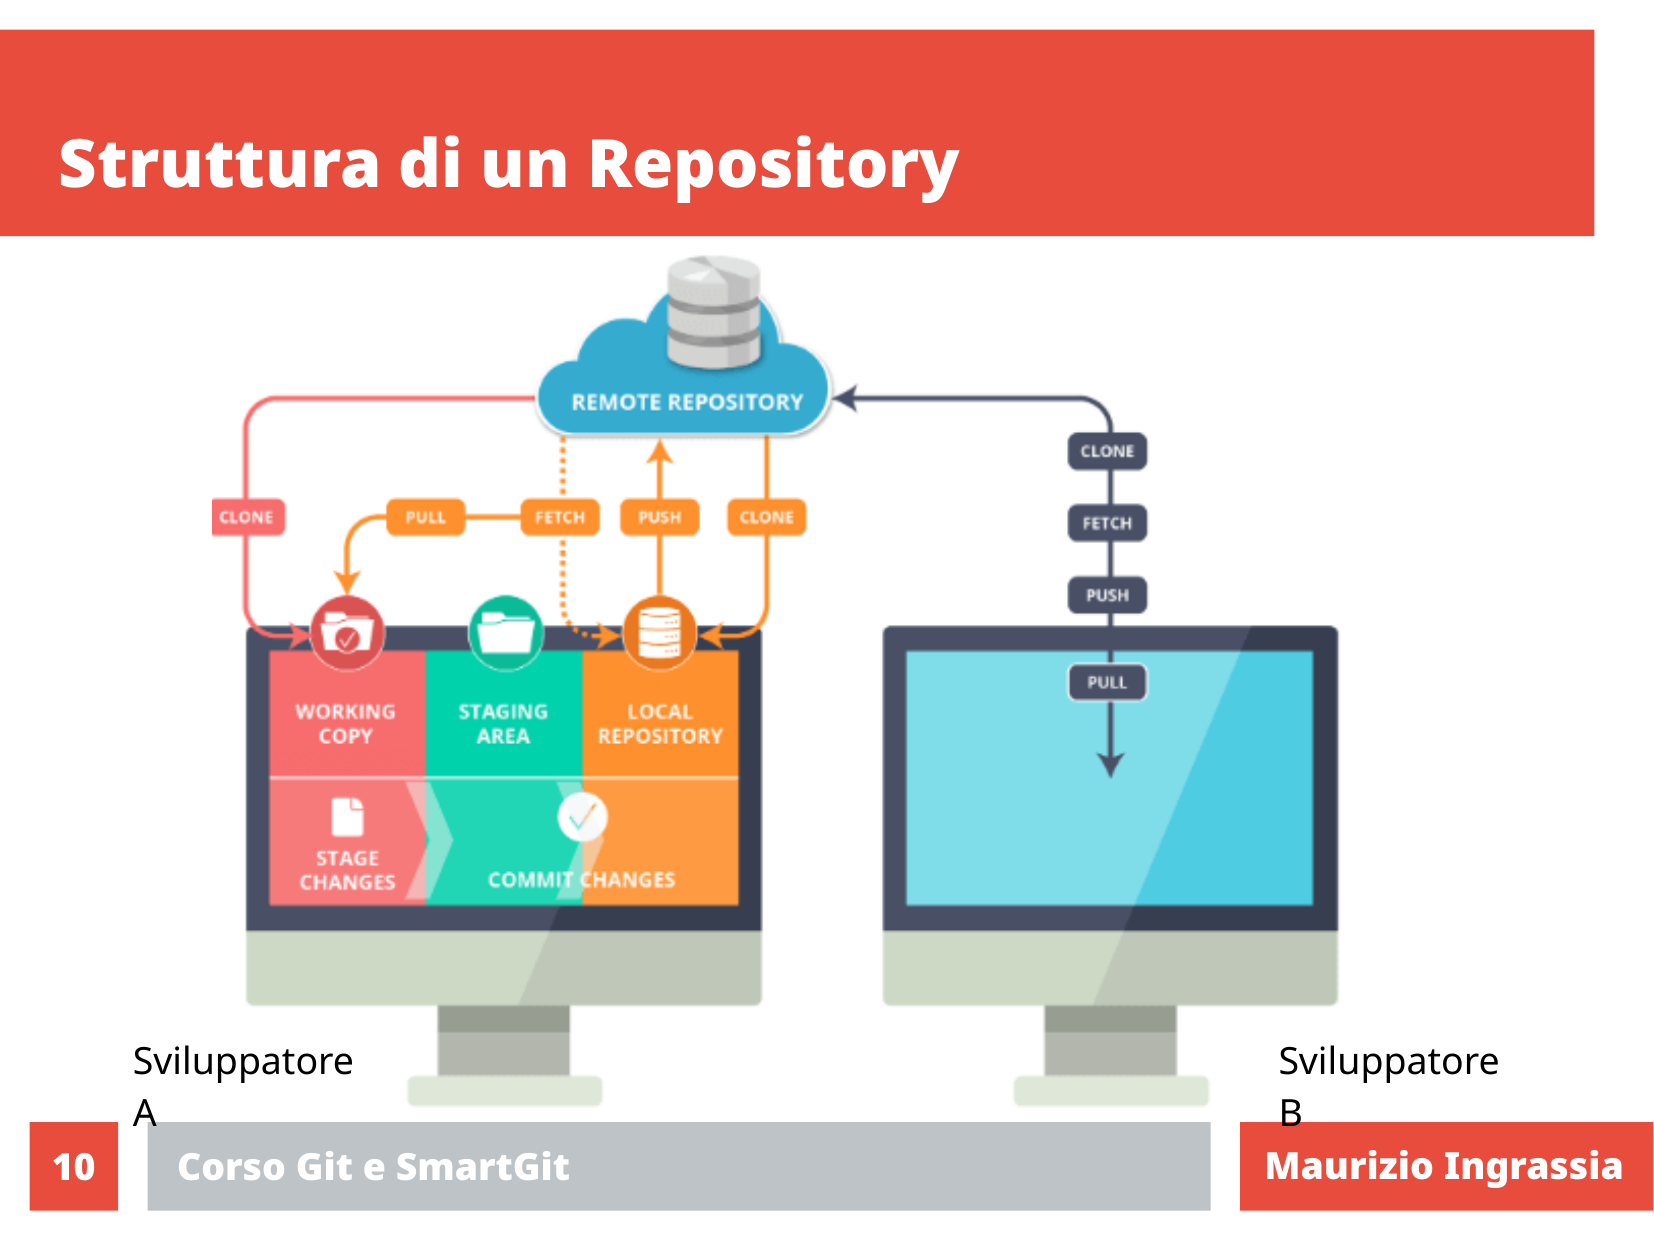

# Struttura di un Repository
Sviluppatore A
Sviluppatore B
10
Corso Git e SmartGit
Maurizio Ingrassia